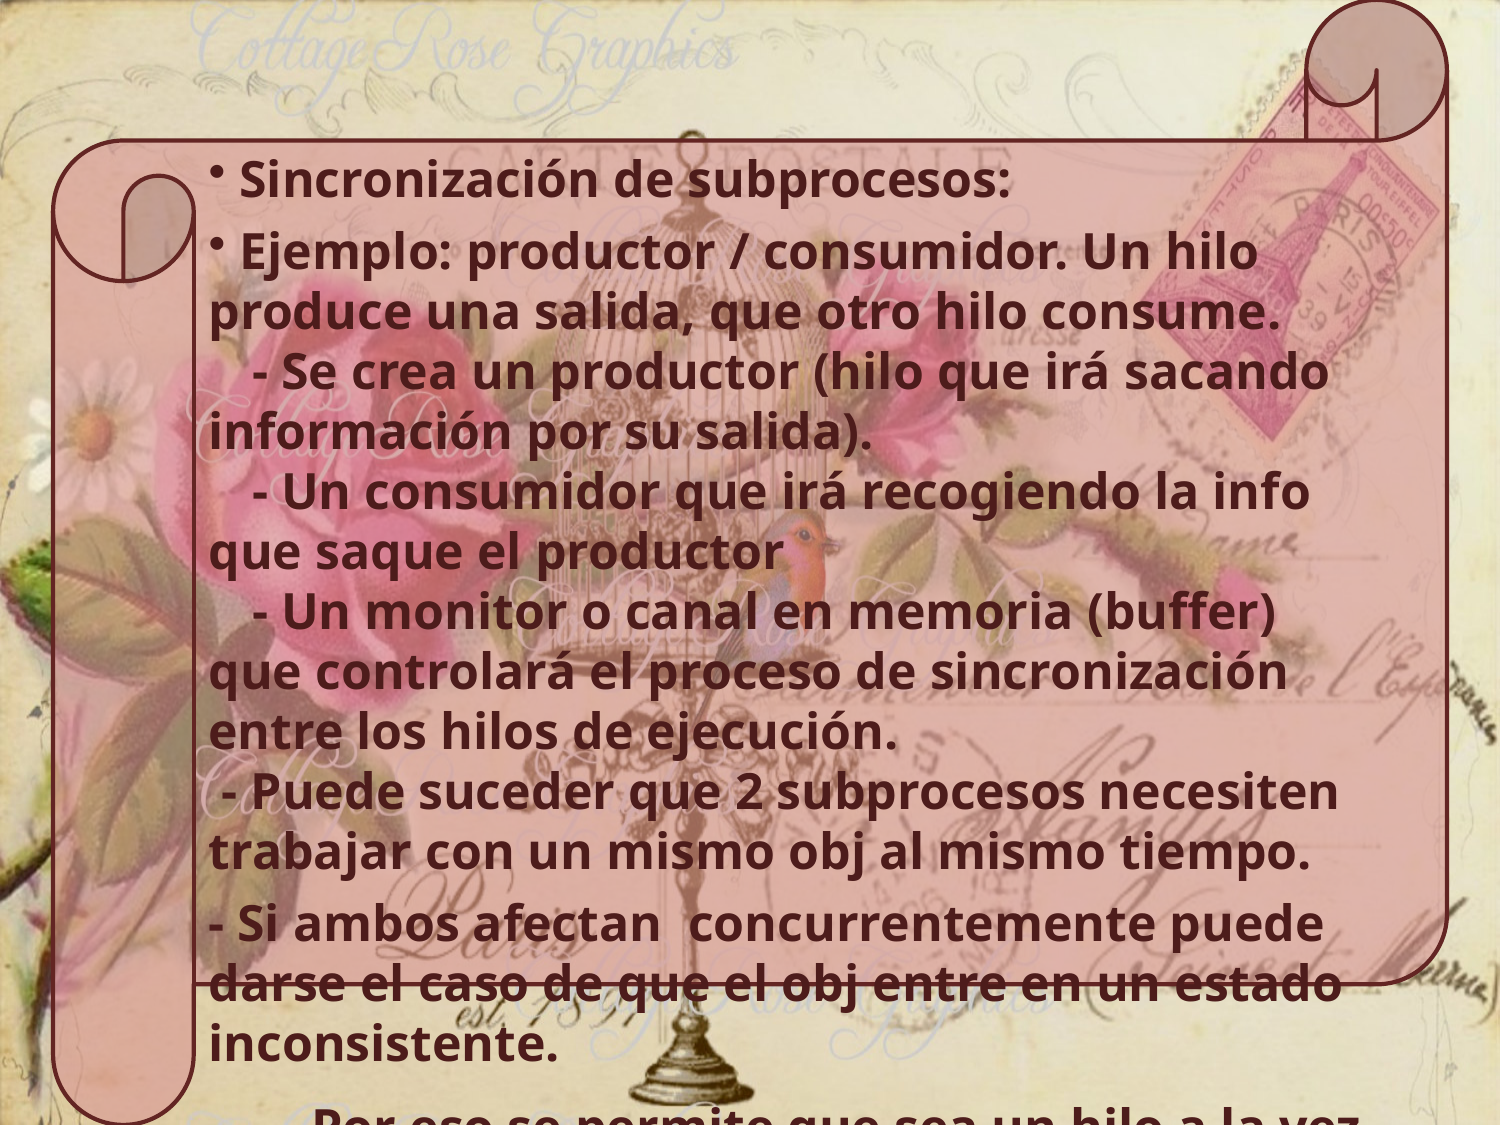

Sincronización de subprocesos:
 Ejemplo: productor / consumidor. Un hilo produce una salida, que otro hilo consume.
 - Se crea un productor (hilo que irá sacando información por su salida).
 - Un consumidor que irá recogiendo la info que saque el productor
 - Un monitor o canal en memoria (buffer) que controlará el proceso de sincronización entre los hilos de ejecución.
 - Puede suceder que 2 subprocesos necesiten trabajar con un mismo obj al mismo tiempo.
- Si ambos afectan concurrentemente puede darse el caso de que el obj entre en un estado inconsistente.
	- Por eso se permite que sea un hilo a la vez que vaya afectando al obj.
#